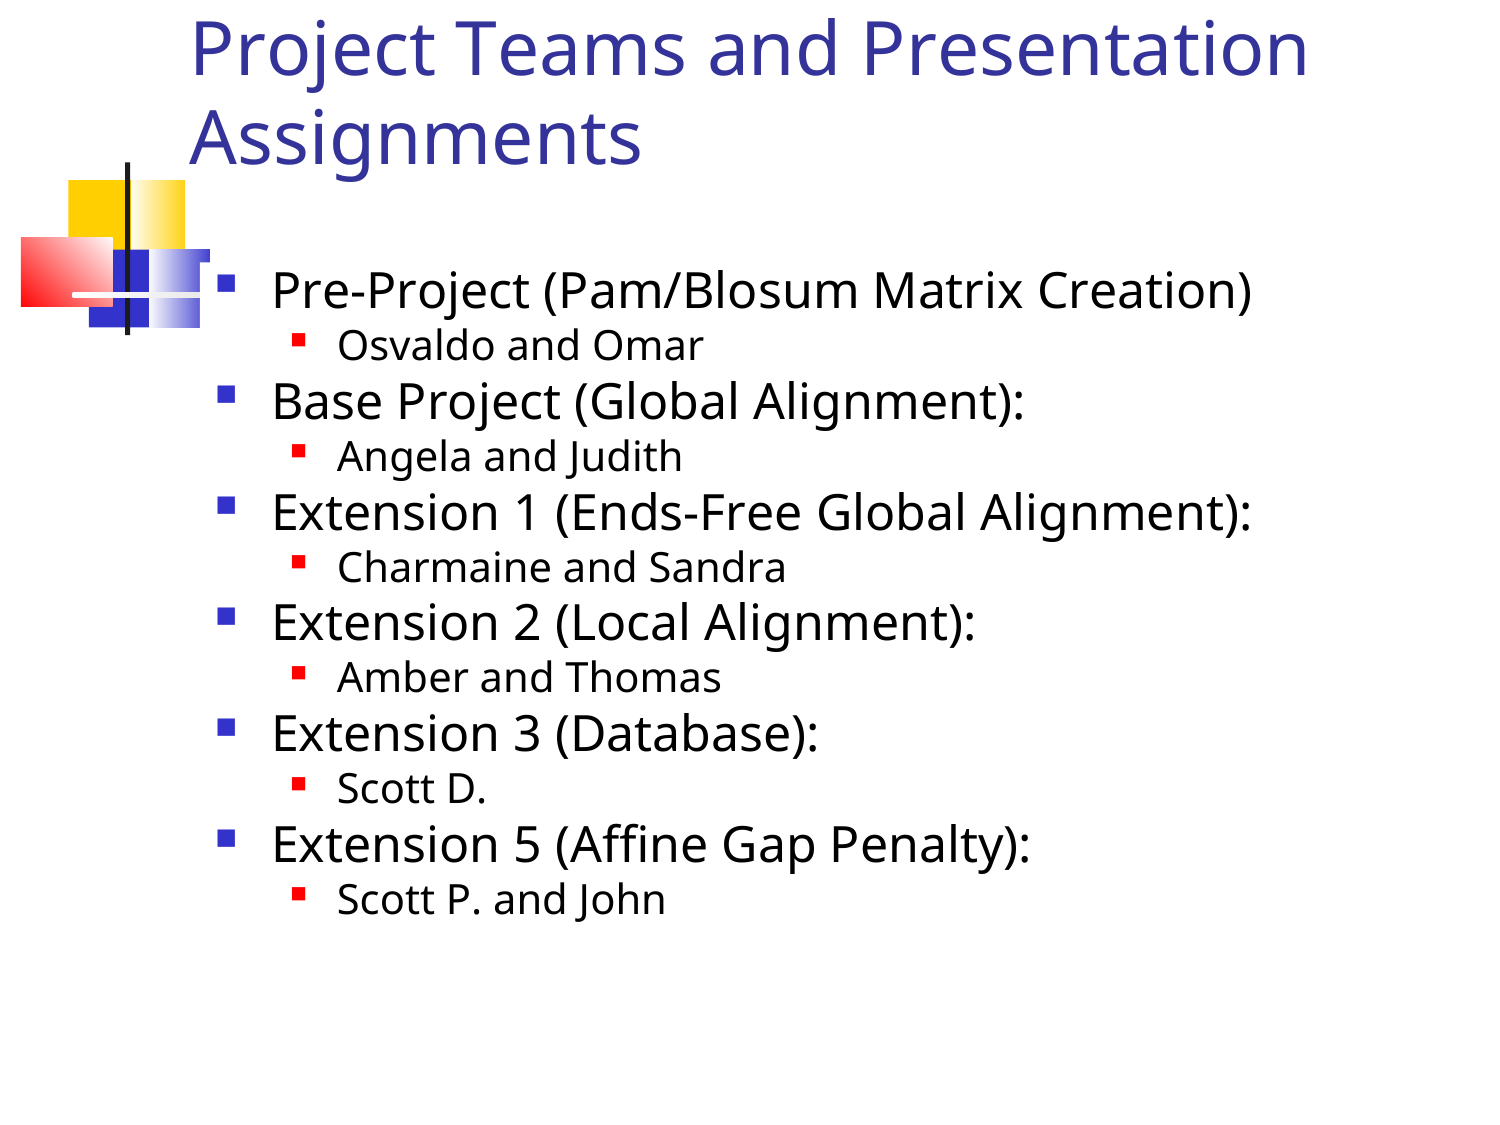

# Project Teams and Presentation Assignments
Pre-Project (Pam/Blosum Matrix Creation)
Osvaldo and Omar
Base Project (Global Alignment):
Angela and Judith
Extension 1 (Ends-Free Global Alignment):
Charmaine and Sandra
Extension 2 (Local Alignment):
Amber and Thomas
Extension 3 (Database):
Scott D.
Extension 5 (Affine Gap Penalty):
Scott P. and John
Developing Pairwise Sequence Alignment Algorithms